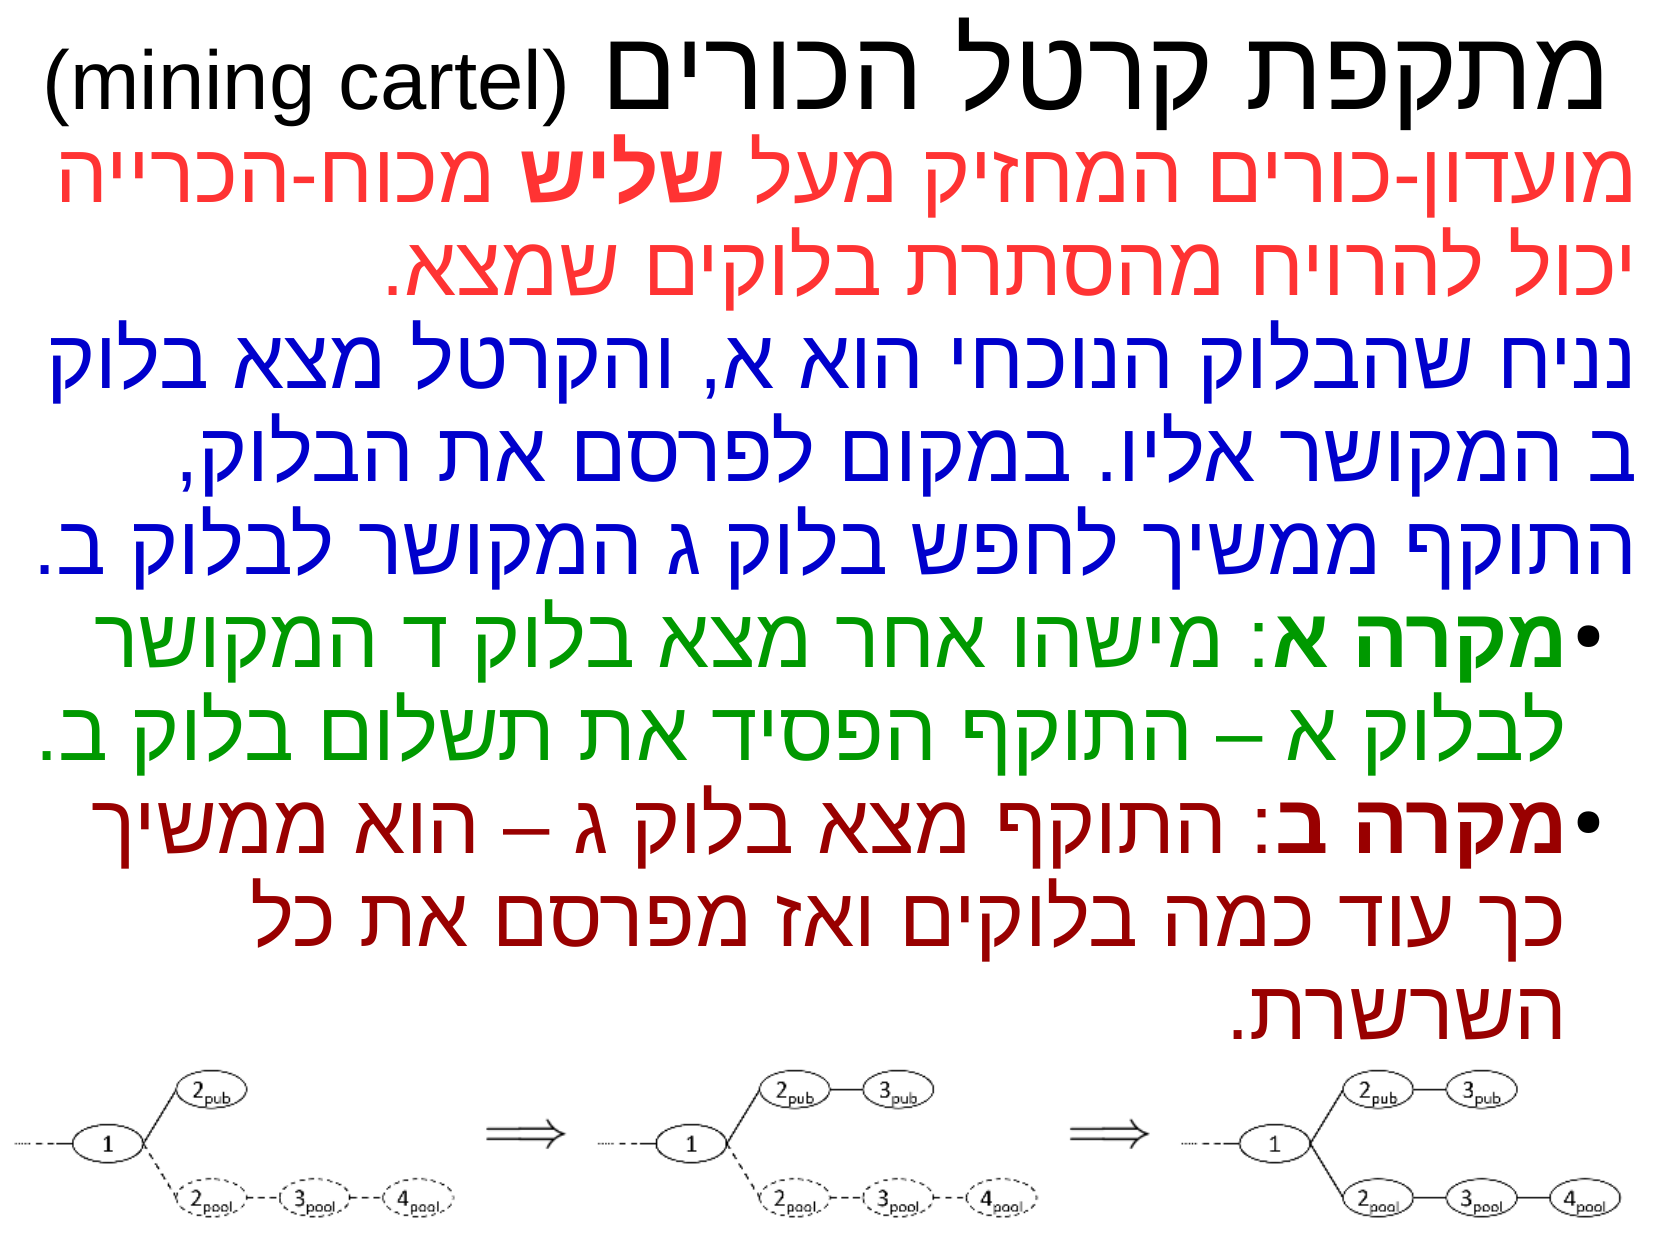

מתקפת קרטל הכורים (mining cartel)
מועדון-כורים המחזיק מעל שליש מכוח-הכרייה יכול להרויח מהסתרת בלוקים שמצא.
נניח שהבלוק הנוכחי הוא א, והקרטל מצא בלוק ב המקושר אליו. במקום לפרסם את הבלוק, התוקף ממשיך לחפש בלוק ג המקושר לבלוק ב.
מקרה א: מישהו אחר מצא בלוק ד המקושר לבלוק א – התוקף הפסיד את תשלום בלוק ב.
מקרה ב: התוקף מצא בלוק ג – הוא ממשיך כך עוד כמה בלוקים ואז מפרסם את כל השרשרת.